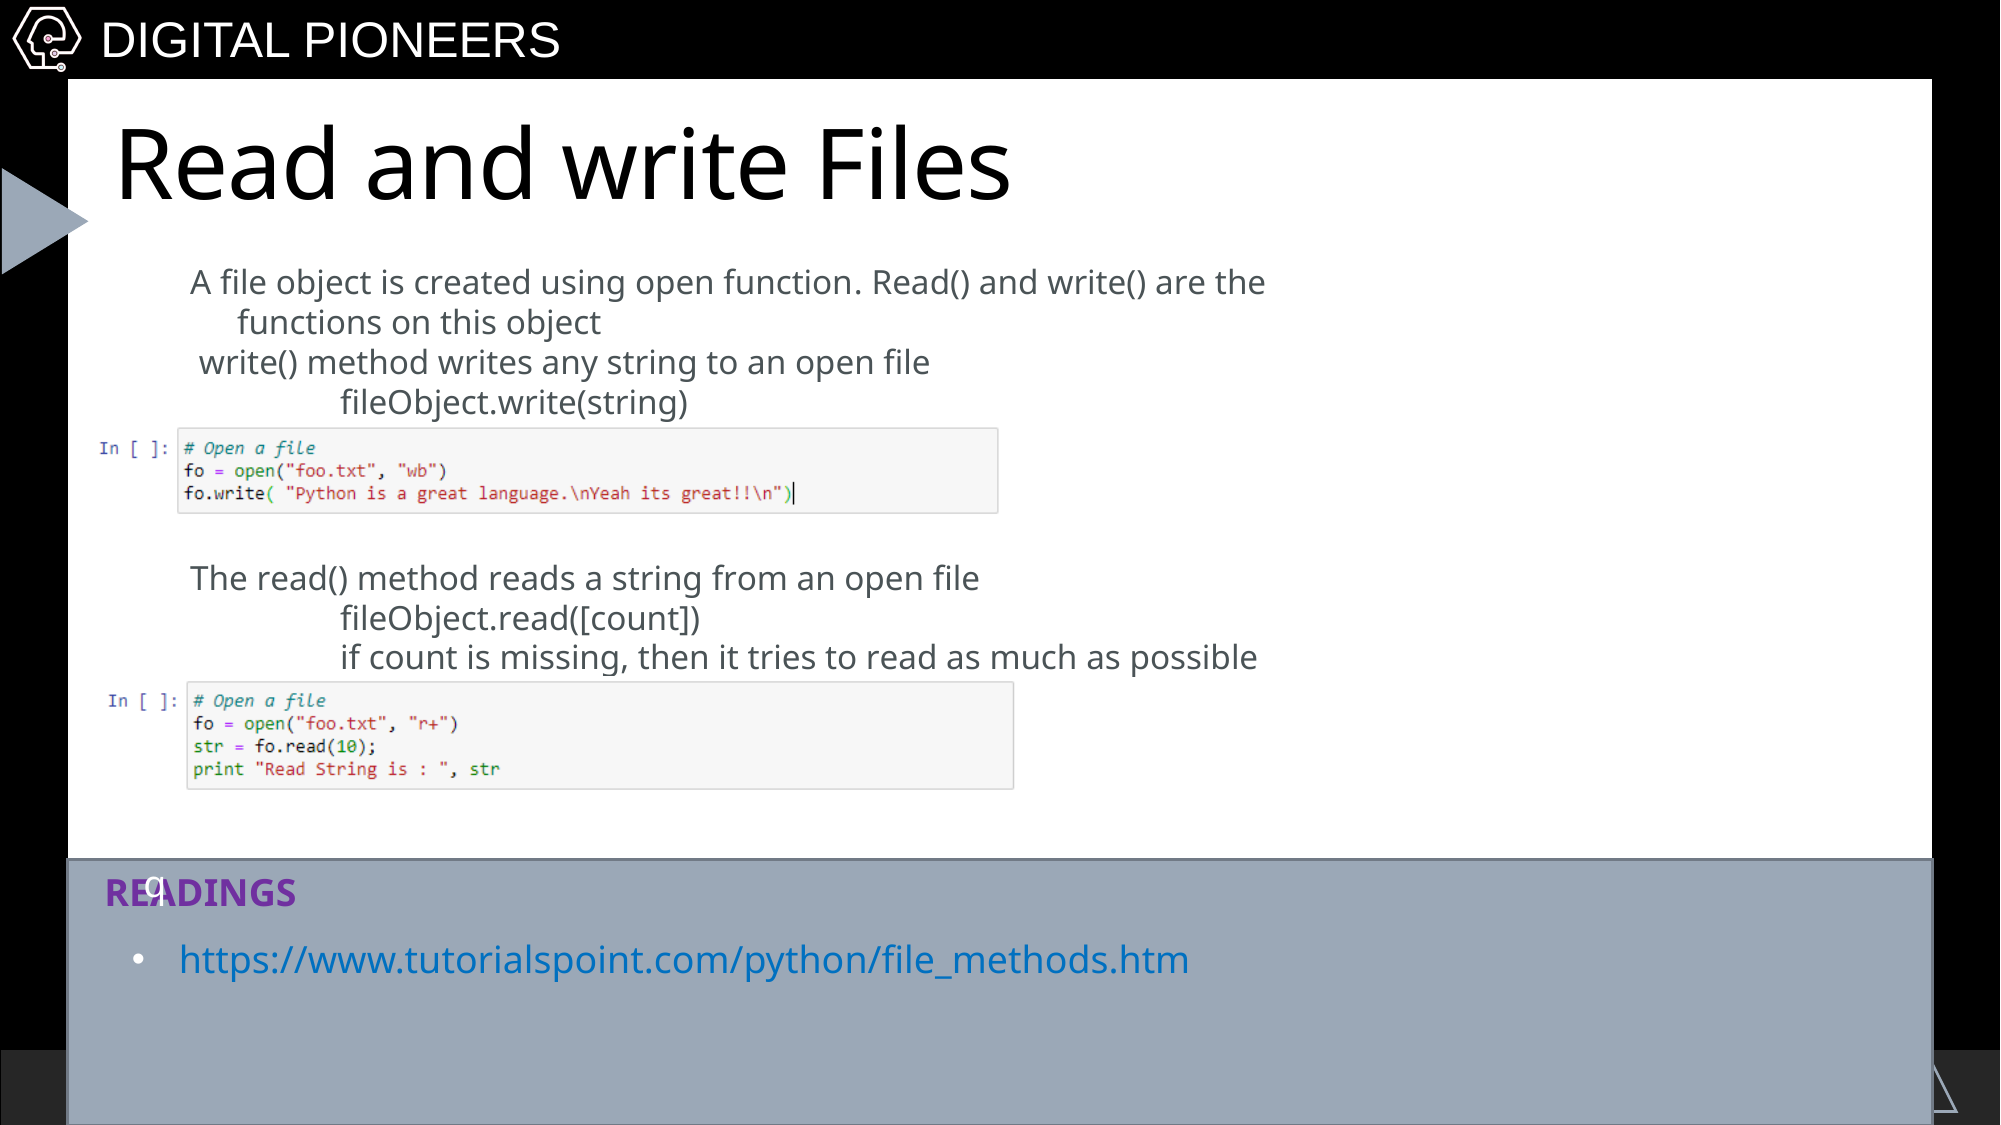

DIGITAL PIONEERS
# Read and write Files
A file object is created using open function. Read() and write() are the functions on this object
 write() method writes any string to an open file
fileObject.write(string)
The read() method reads a string from an open file
fileObject.read([count])
if count is missing, then it tries to read as much as possible
READINGS
https://www.tutorialspoint.com/python/file_methods.htm